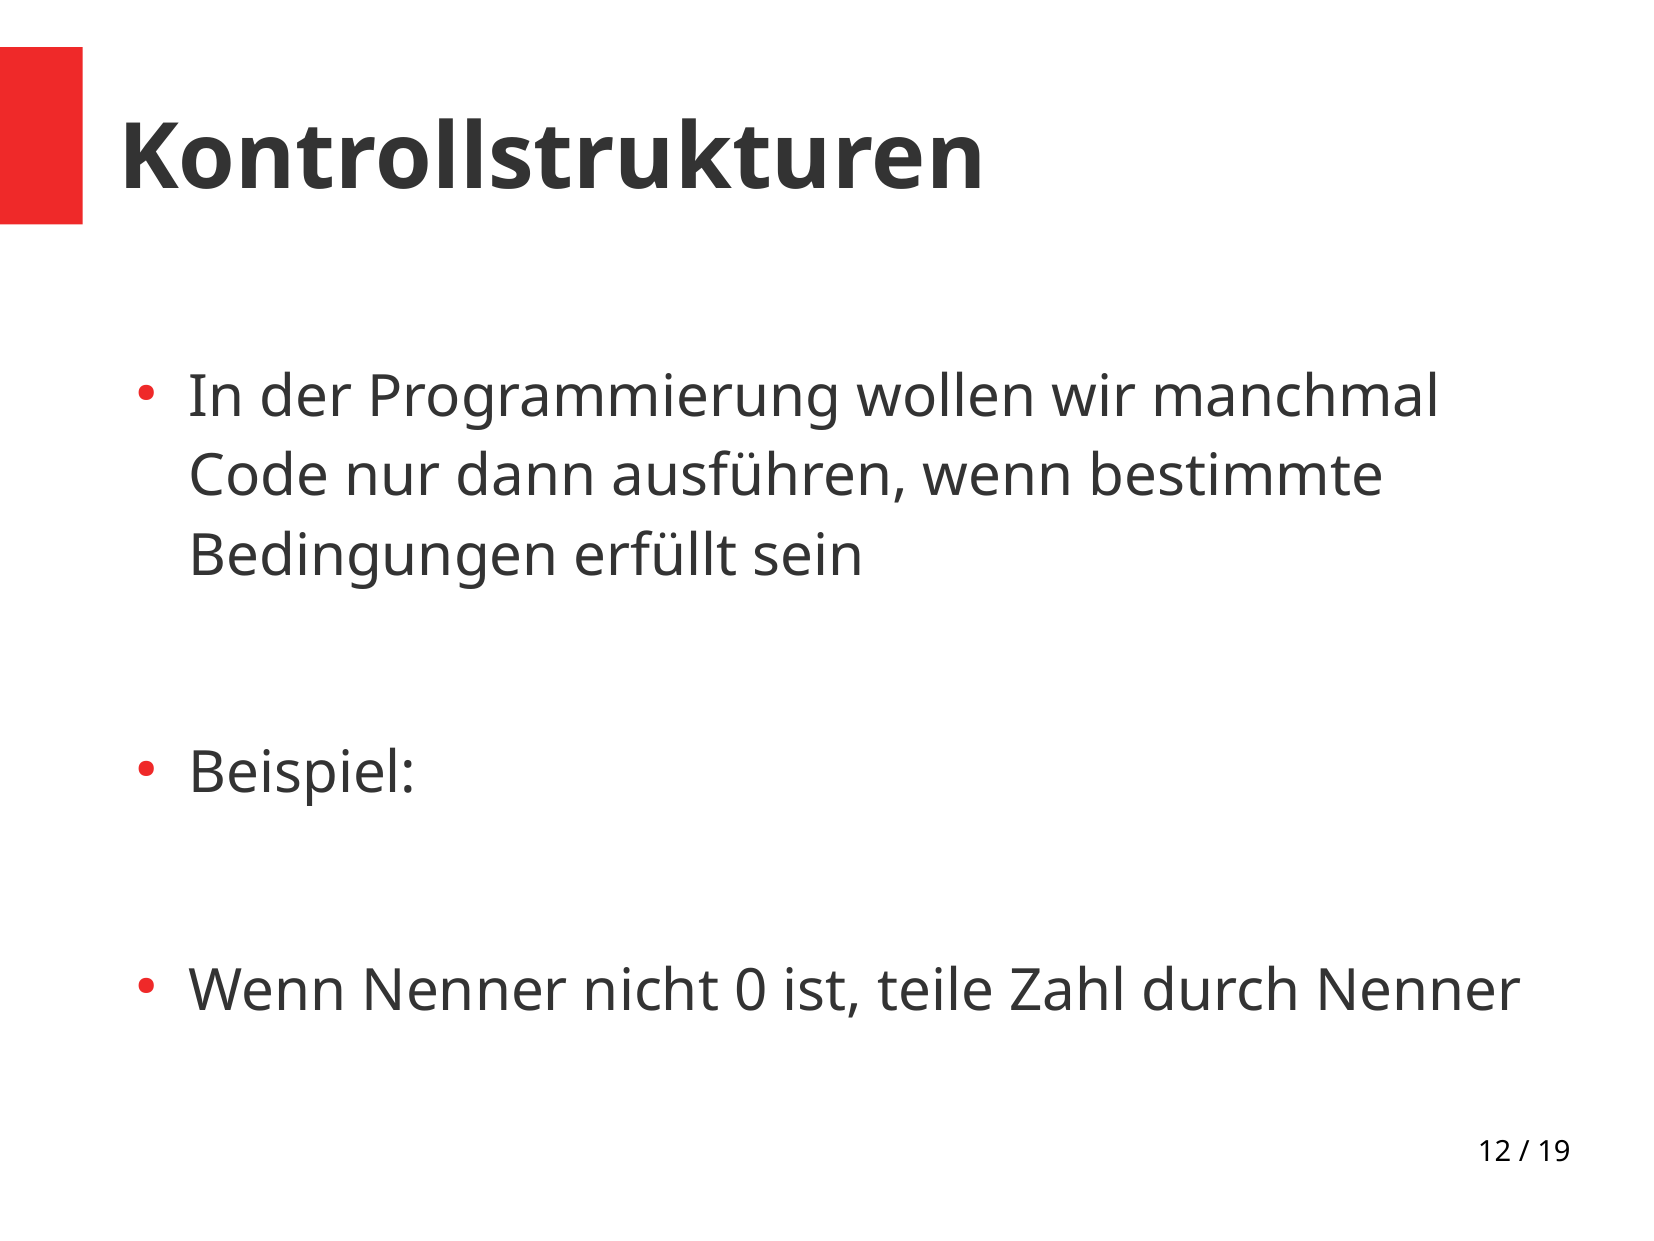

# Kontrollstrukturen
In der Programmierung wollen wir manchmal Code nur dann ausführen, wenn bestimmte Bedingungen erfüllt sein
Beispiel:
Wenn Nenner nicht 0 ist, teile Zahl durch Nenner
12